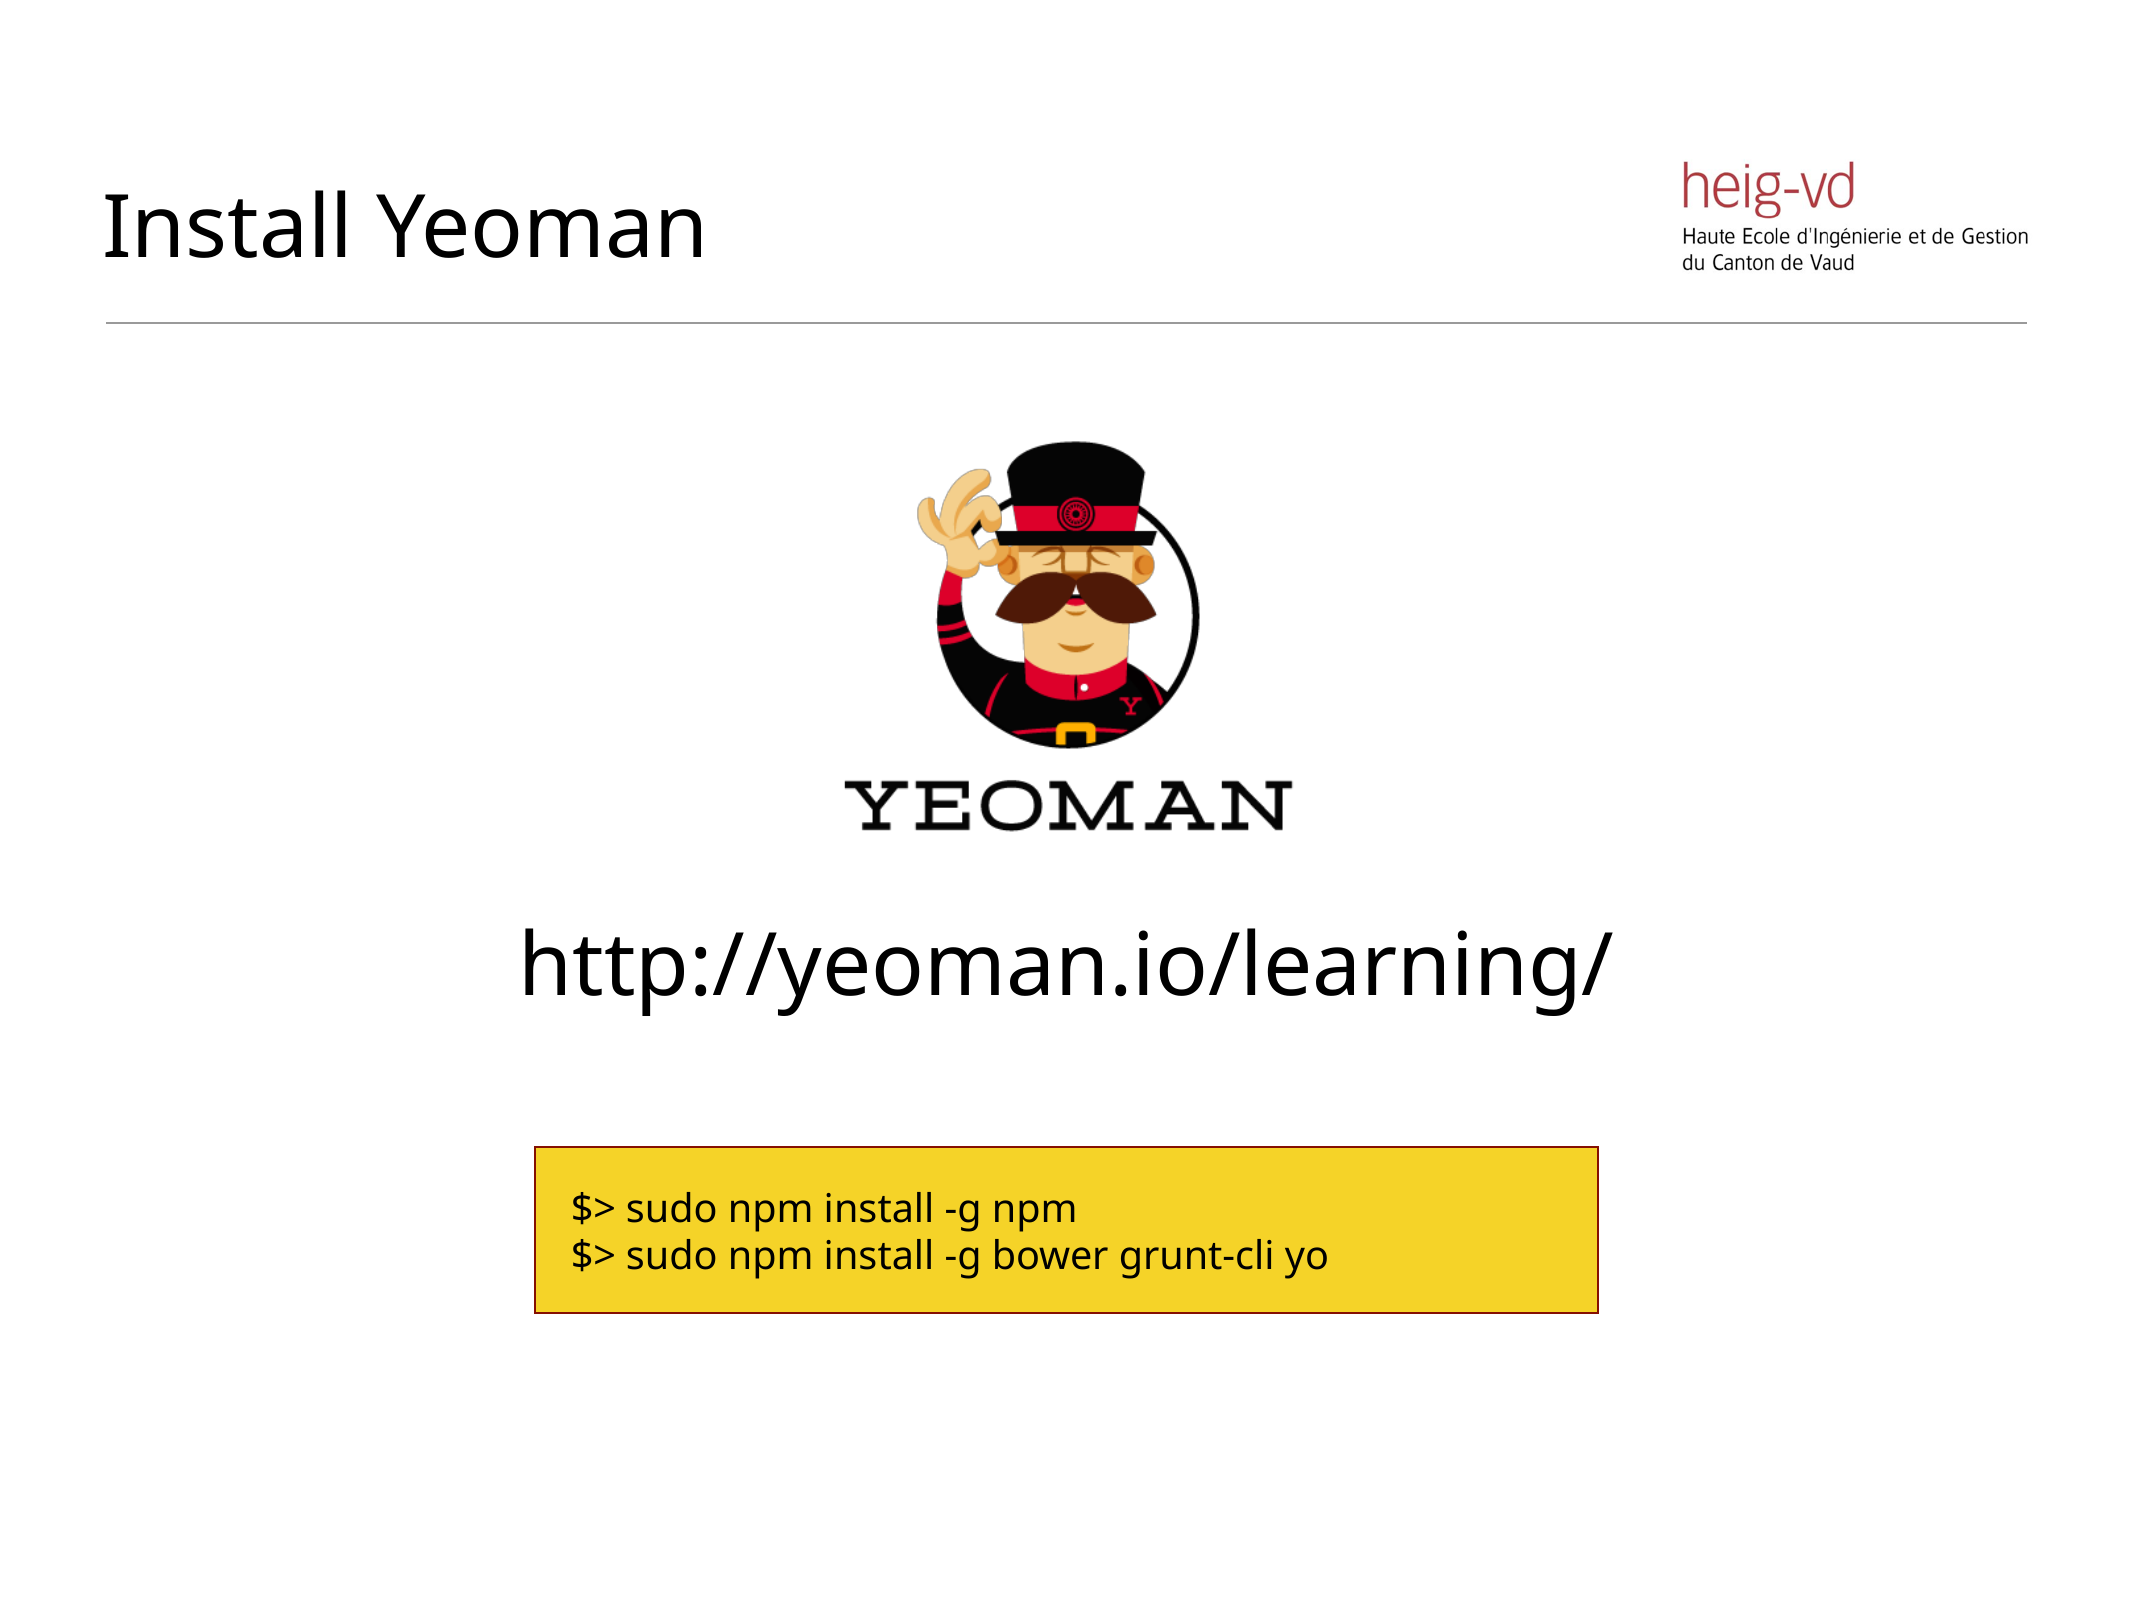

# Install Yeoman
http://yeoman.io/learning/
$> sudo npm install -g npm
$> sudo npm install -g bower grunt-cli yo